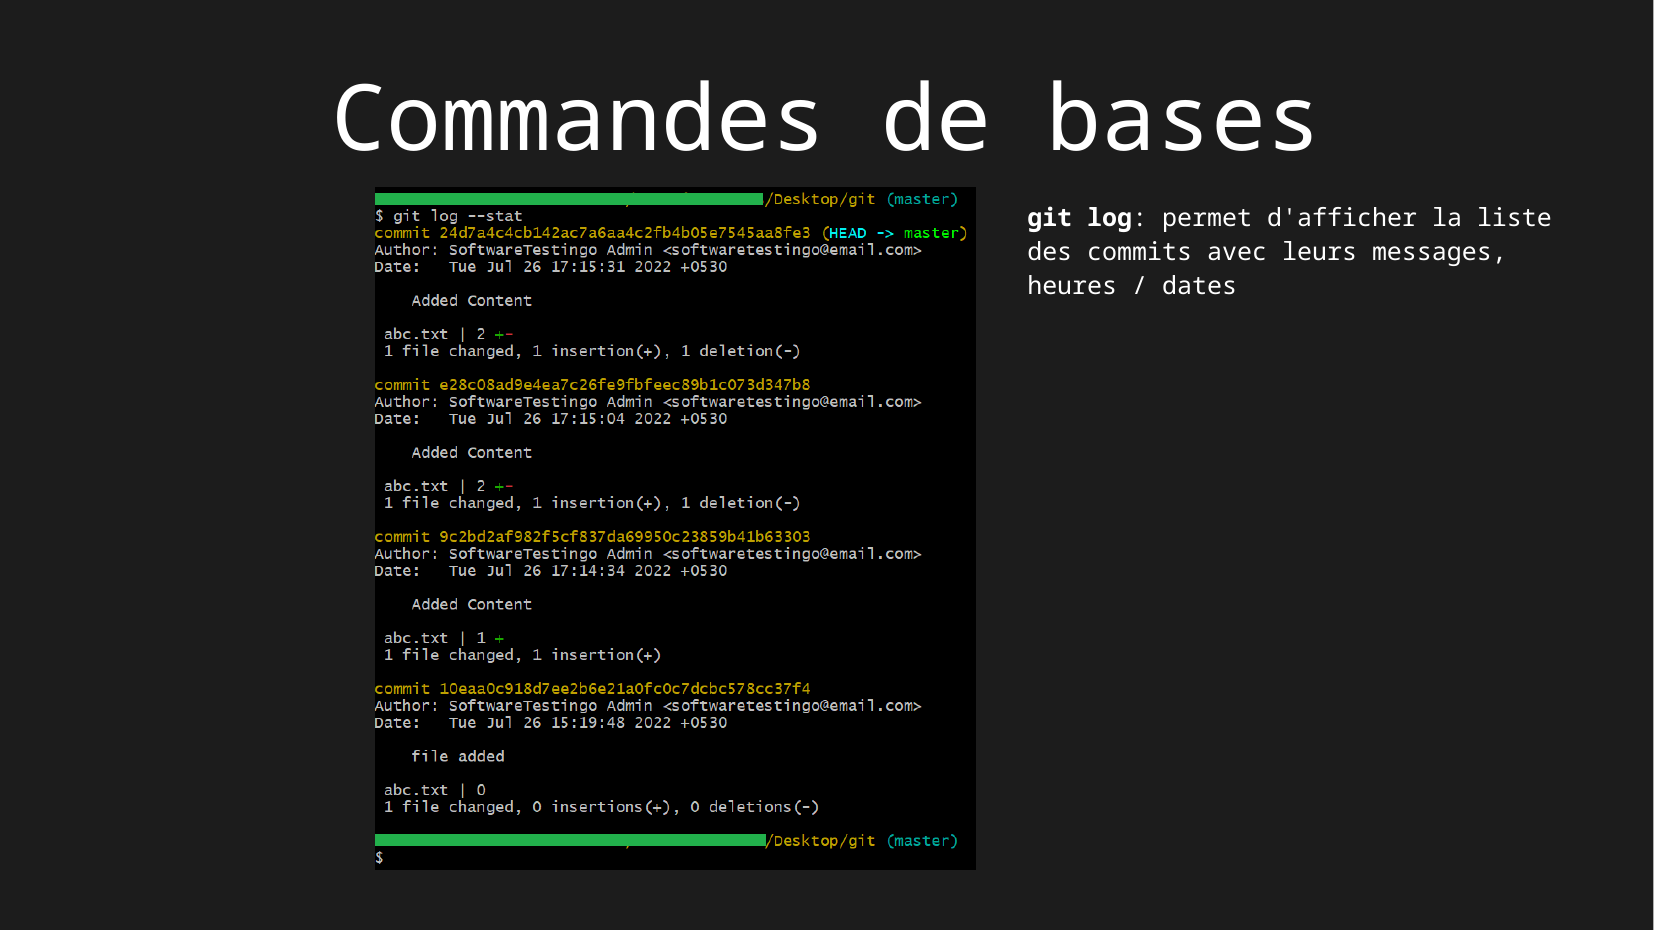

# Commandes de bases
git log: permet d'afficher la liste des commits avec leurs messages, heures / dates